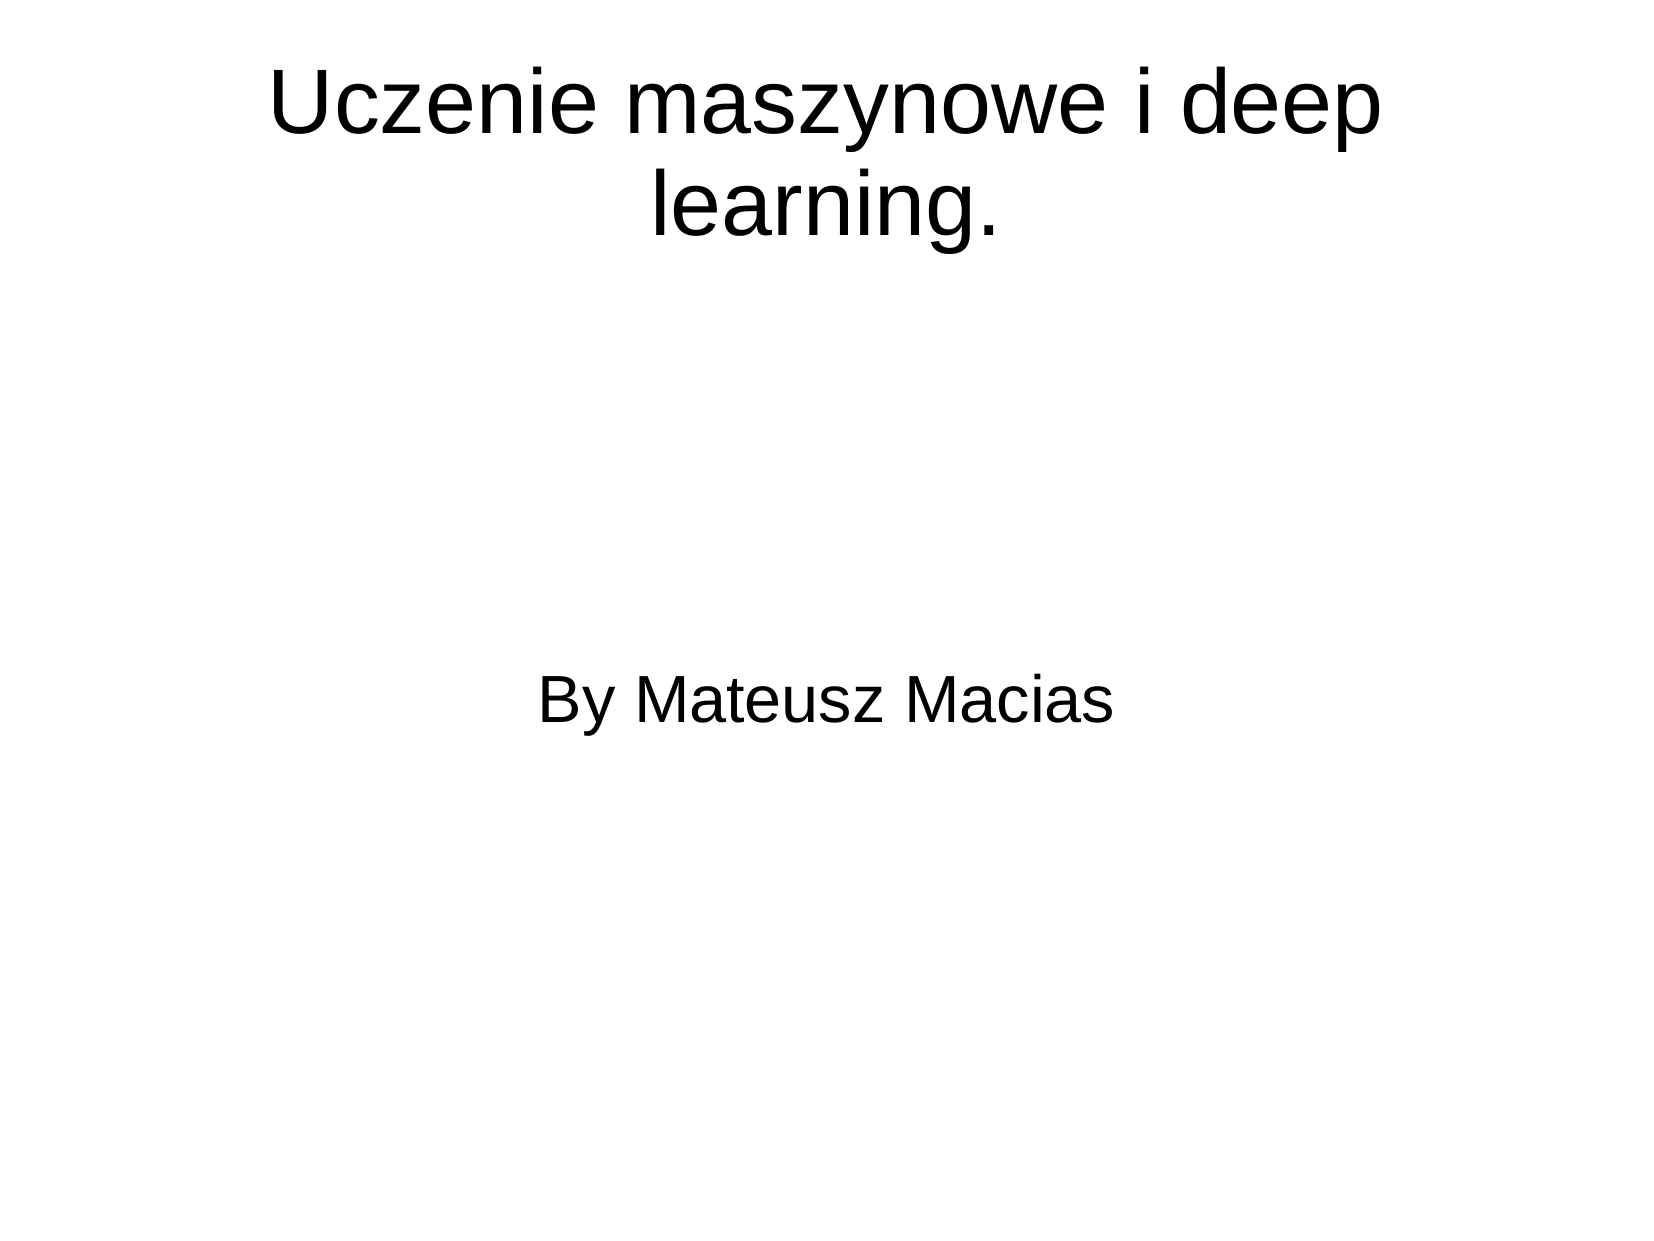

# Uczenie maszynowe i deep learning.
By Mateusz Macias